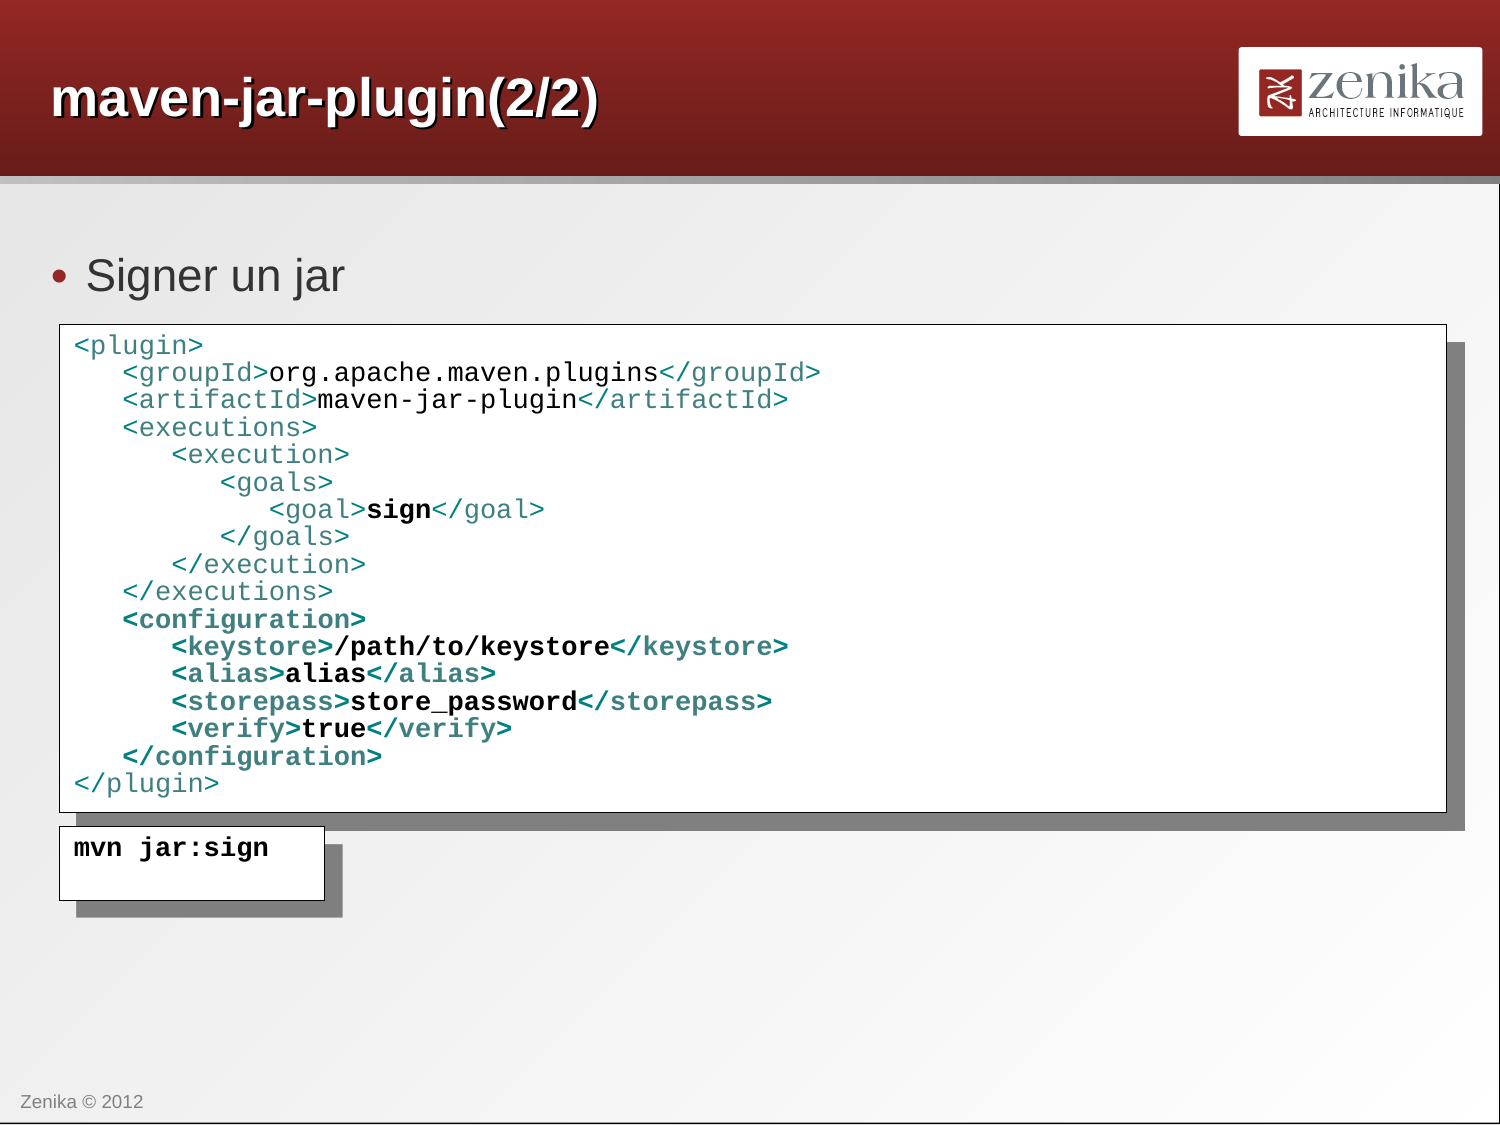

# maven-jar-plugin(2/2)
Signer un jar
<plugin>
 <groupId>org.apache.maven.plugins</groupId>
 <artifactId>maven-jar-plugin</artifactId>
 <executions>
 <execution>
 <goals>
 <goal>sign</goal>
 </goals>
 </execution>
 </executions>
 <configuration>
 <keystore>/path/to/keystore</keystore>
 <alias>alias</alias>
 <storepass>store_password</storepass>
 <verify>true</verify>
 </configuration>
</plugin>
mvn jar:sign